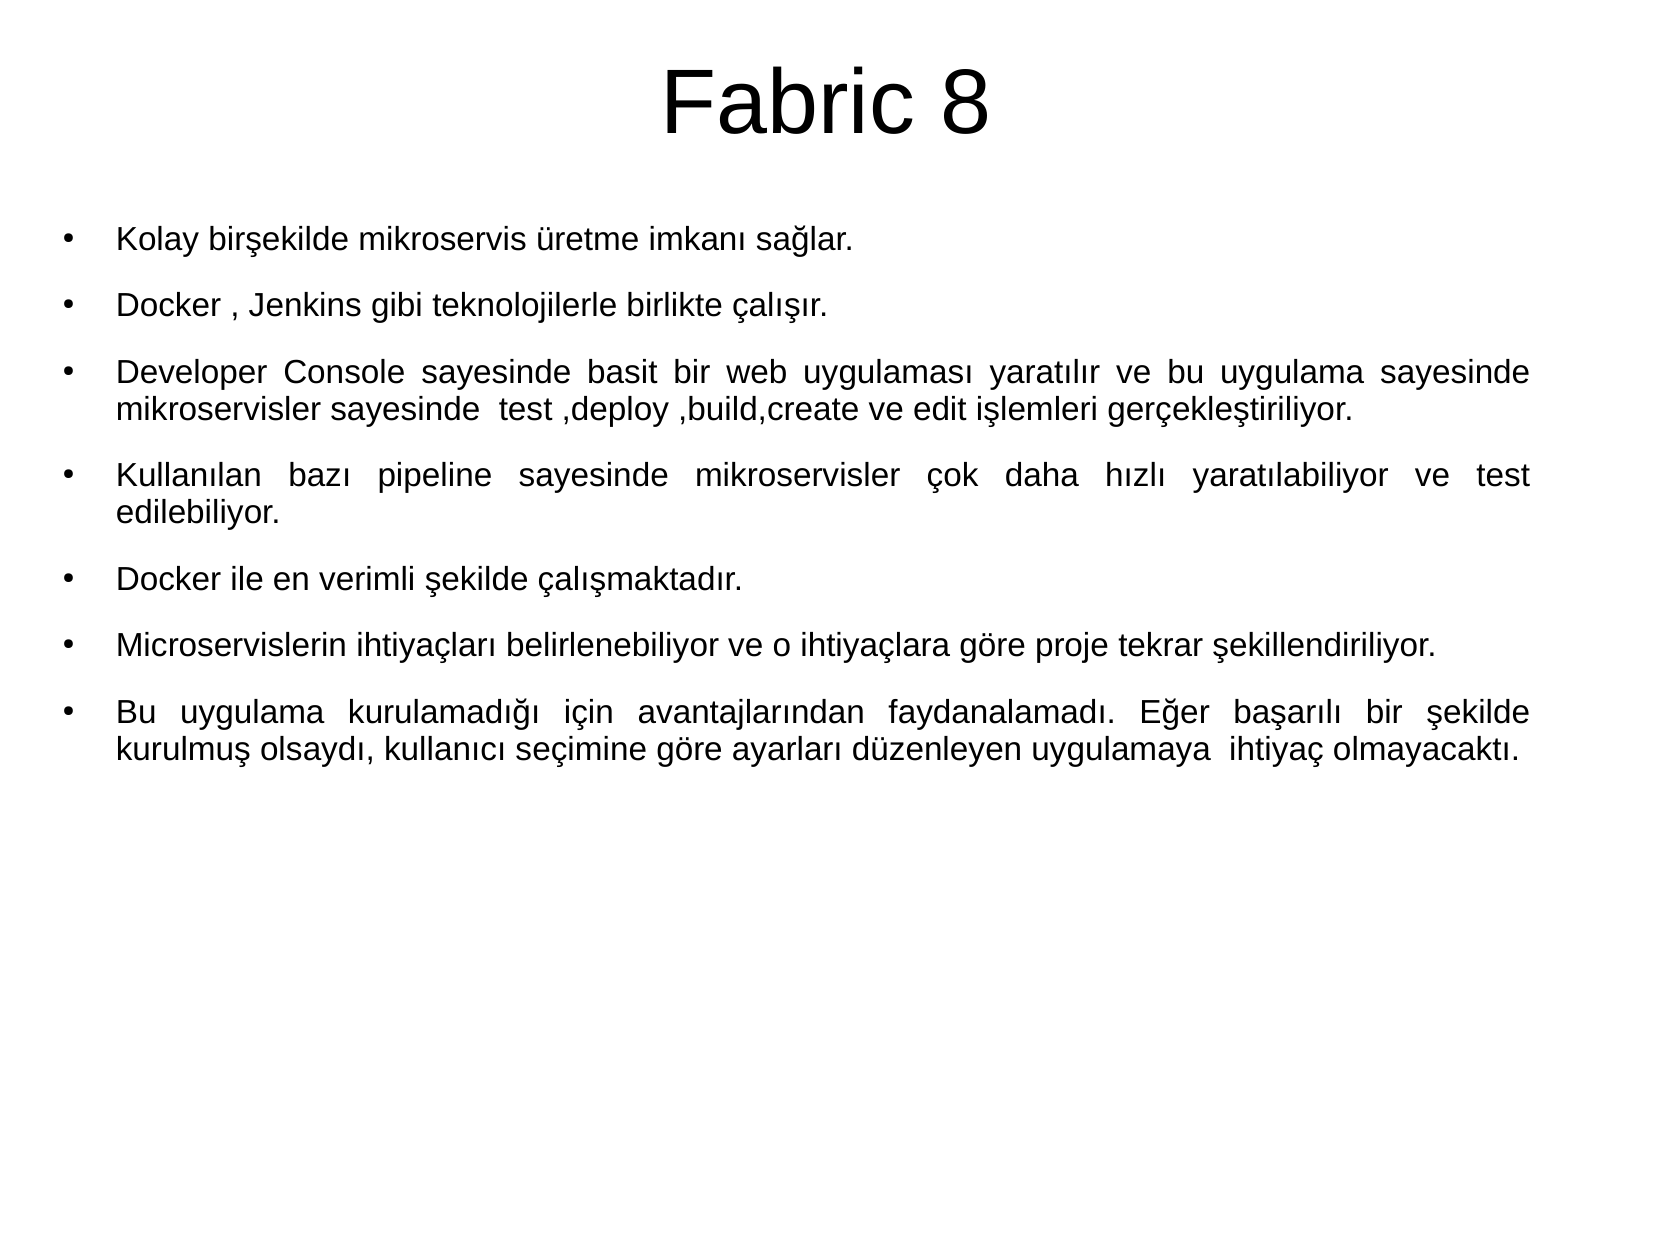

# Fabric 8
Kolay birşekilde mikroservis üretme imkanı sağlar.
Docker , Jenkins gibi teknolojilerle birlikte çalışır.
Developer Console sayesinde basit bir web uygulaması yaratılır ve bu uygulama sayesinde mikroservisler sayesinde test ,deploy ,build,create ve edit işlemleri gerçekleştiriliyor.
Kullanılan bazı pipeline sayesinde mikroservisler çok daha hızlı yaratılabiliyor ve test edilebiliyor.
Docker ile en verimli şekilde çalışmaktadır.
Microservislerin ihtiyaçları belirlenebiliyor ve o ihtiyaçlara göre proje tekrar şekillendiriliyor.
Bu uygulama kurulamadığı için avantajlarından faydanalamadı. Eğer başarılı bir şekilde kurulmuş olsaydı, kullanıcı seçimine göre ayarları düzenleyen uygulamaya ihtiyaç olmayacaktı.